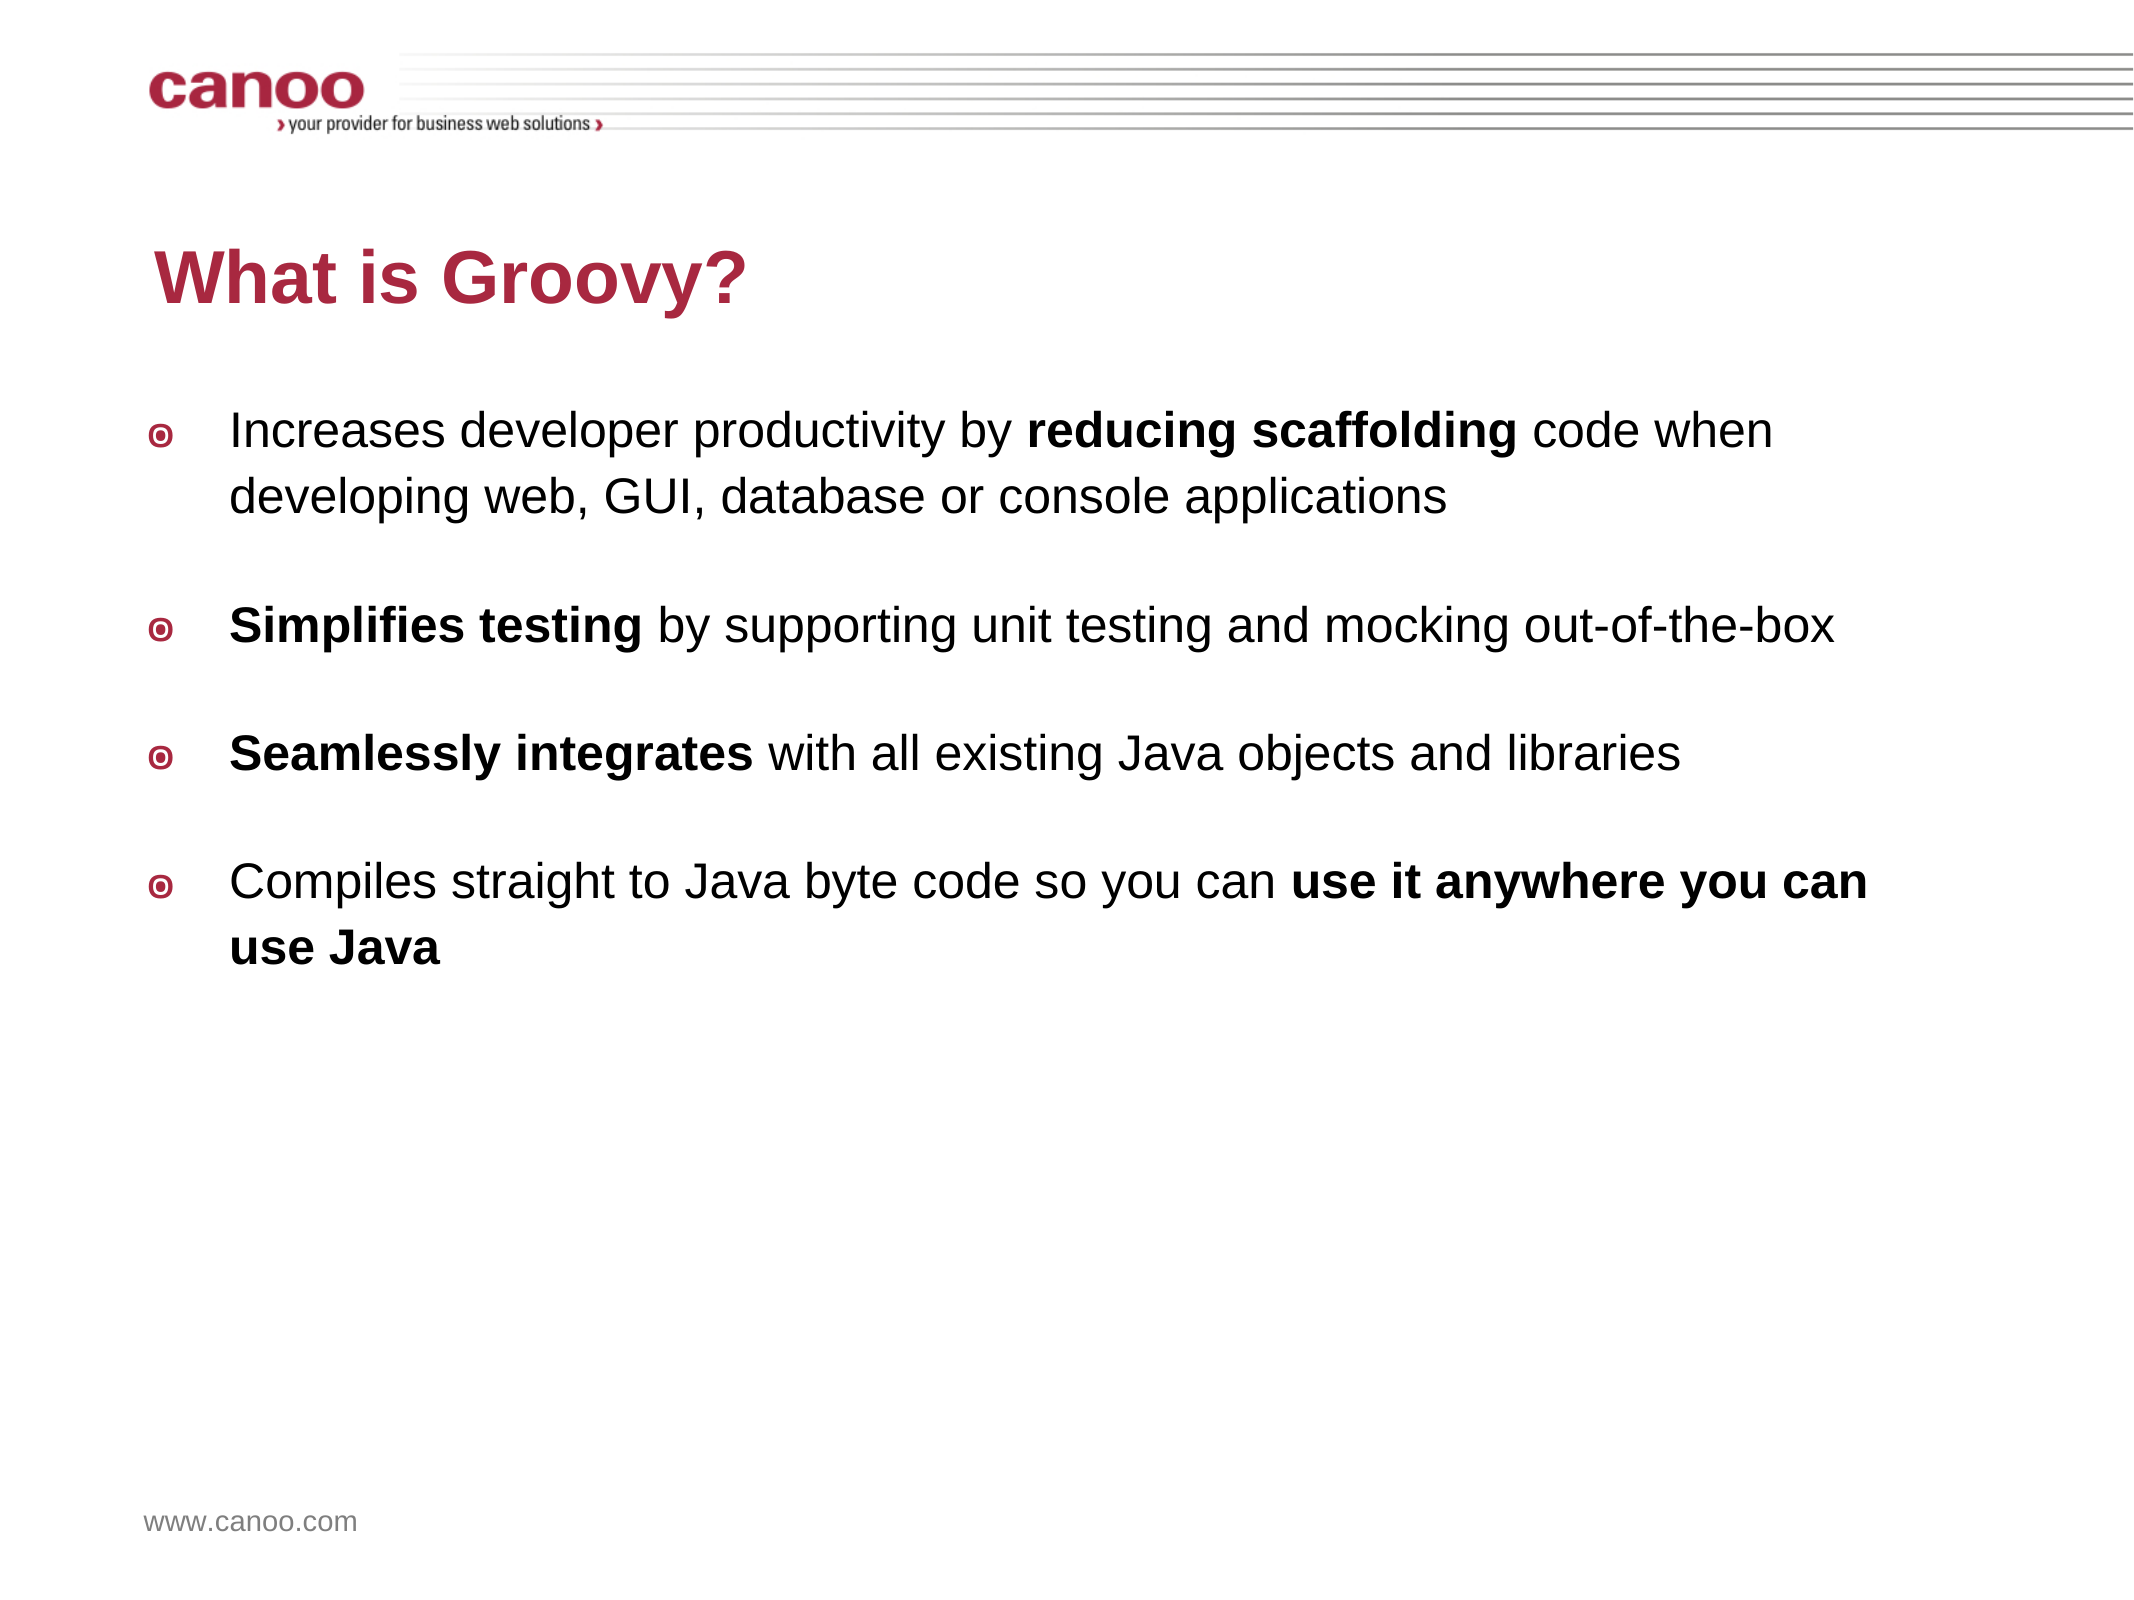

# What is Groovy?
Increases developer productivity by reducing scaffolding code when developing web, GUI, database or console applications
Simplifies testing by supporting unit testing and mocking out-of-the-box
Seamlessly integrates with all existing Java objects and libraries
Compiles straight to Java byte code so you can use it anywhere you can use Java